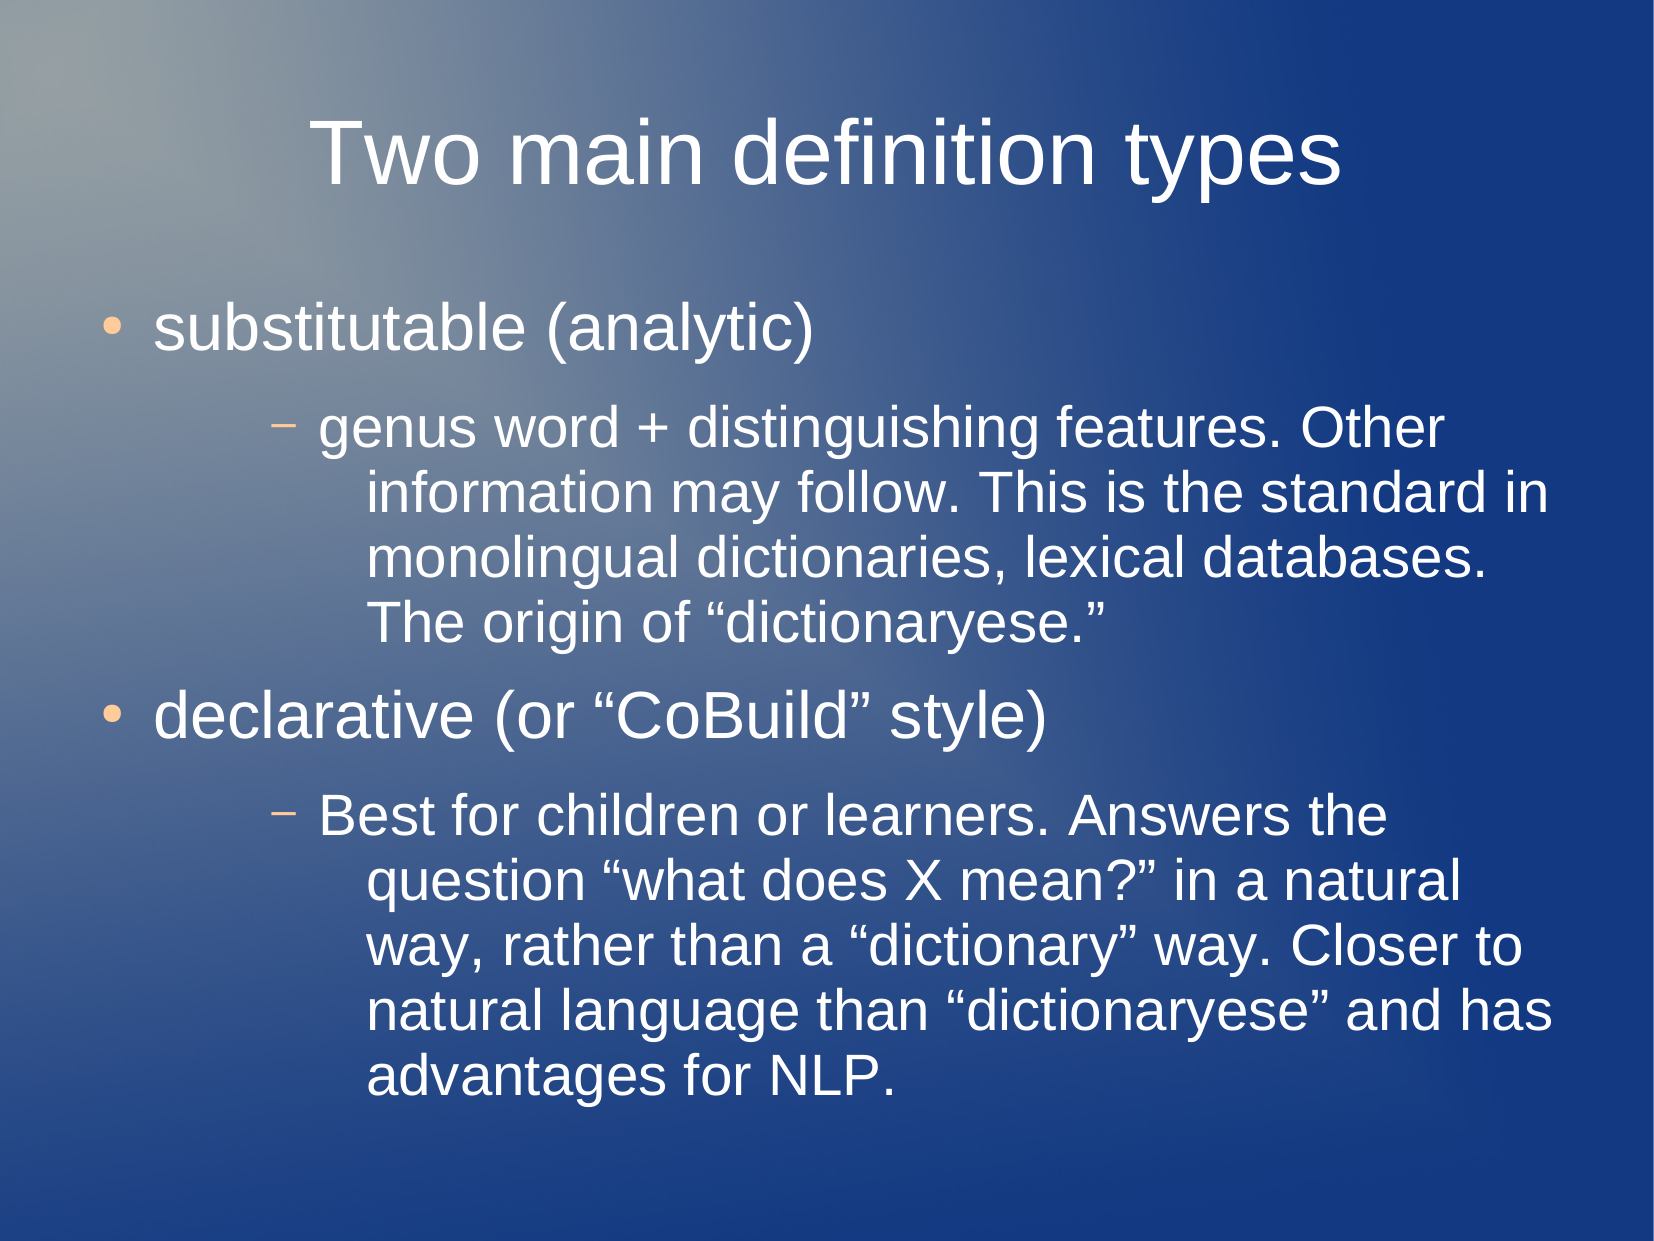

# Two main definition types
substitutable (analytic)
genus word + distinguishing features. Other information may follow. This is the standard in monolingual dictionaries, lexical databases. The origin of “dictionaryese.”
declarative (or “CoBuild” style)
Best for children or learners. Answers the question “what does X mean?” in a natural way, rather than a “dictionary” way. Closer to natural language than “dictionaryese” and has advantages for NLP.